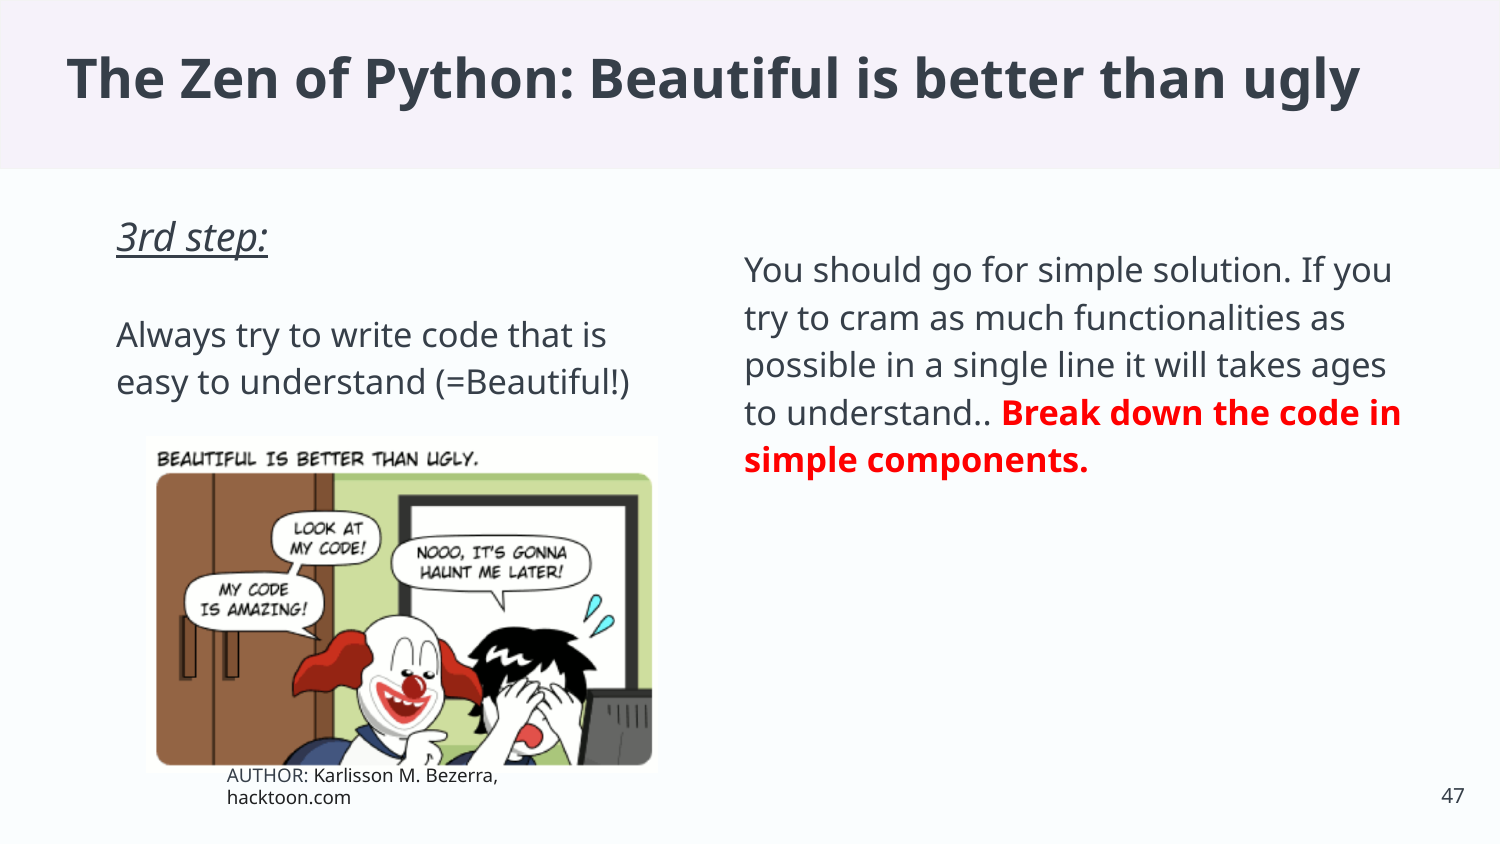

# The Zen of Python: Beautiful is better than ugly
3rd step:
Always try to write code that is easy to understand (=Beautiful!)
You should go for simple solution. If you try to cram as much functionalities as possible in a single line it will takes ages to understand.. Break down the code in simple components.
AUTHOR: Karlisson M. Bezerra, hacktoon.com